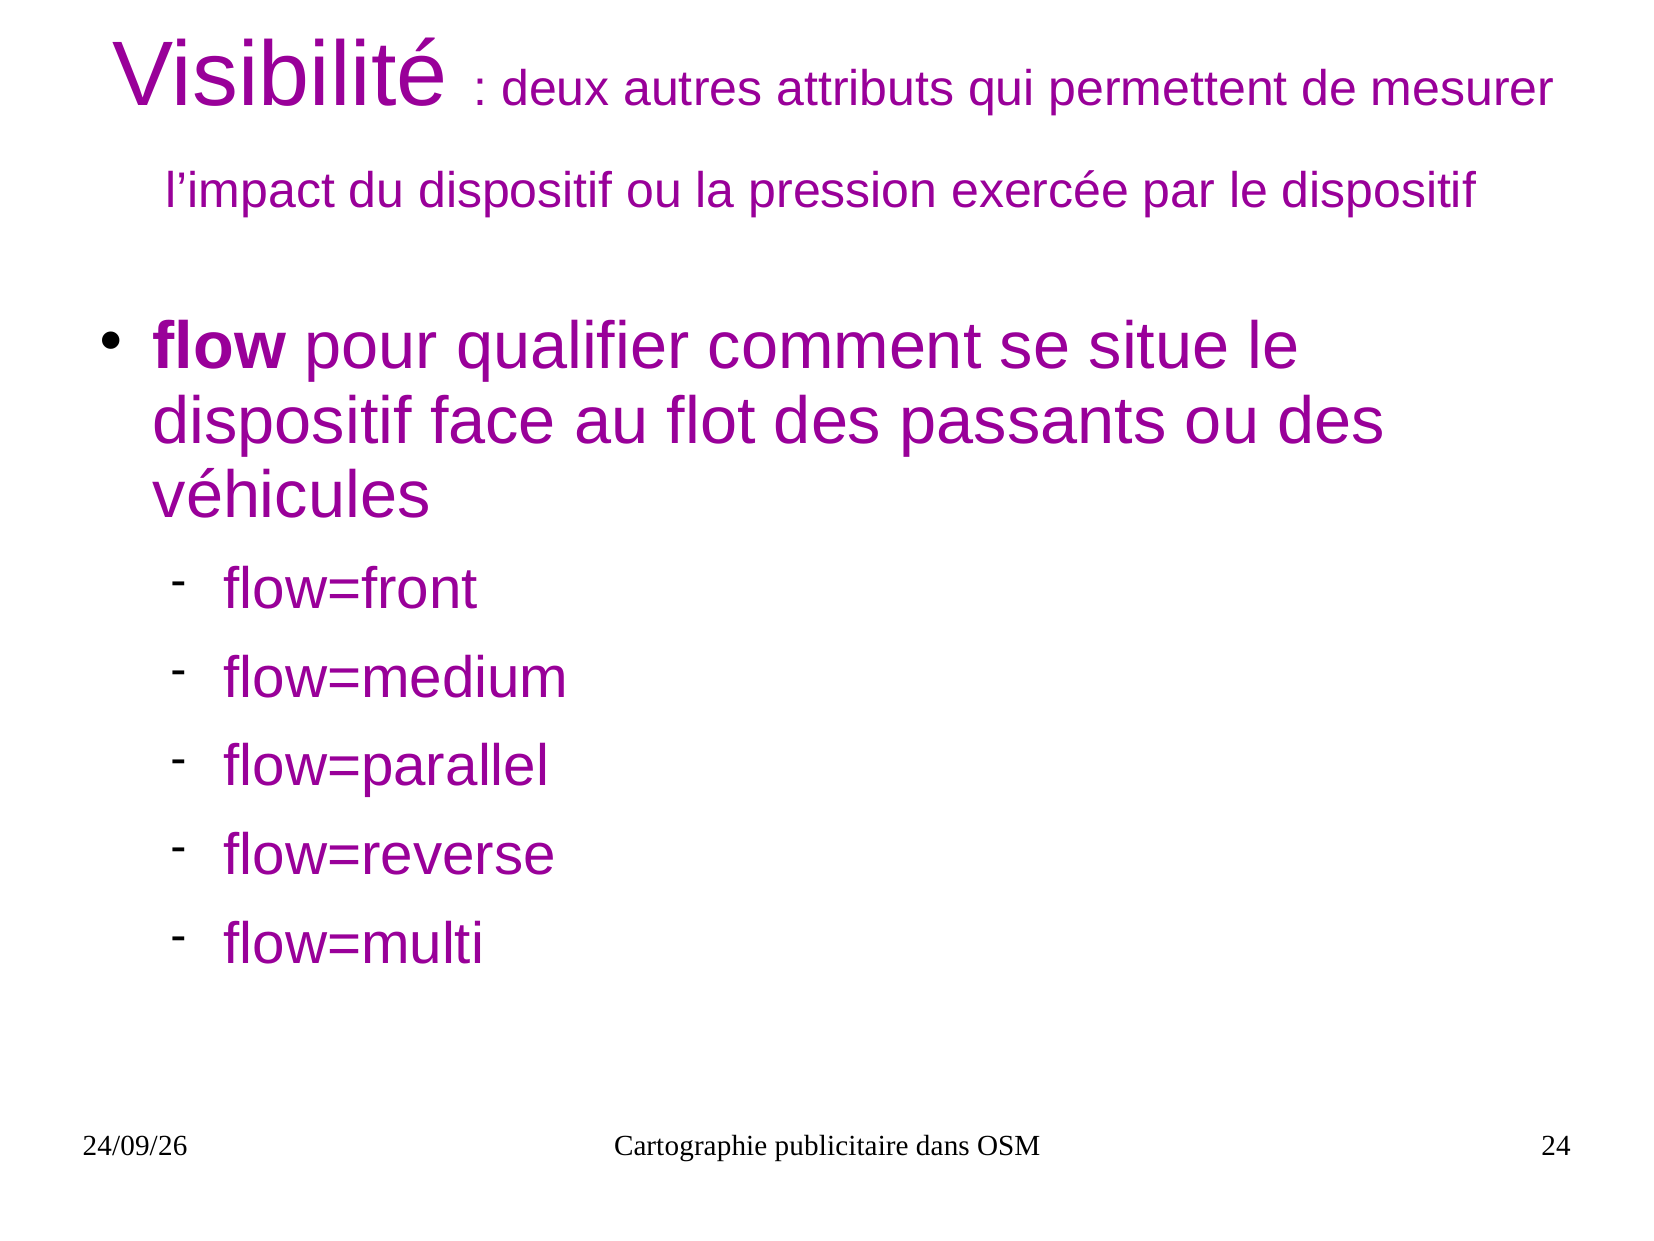

# Visibilité : deux autres attributs qui permettent de mesurer l’impact du dispositif ou la pression exercée par le dispositif
flow pour qualifier comment se situe le dispositif face au flot des passants ou des véhicules
flow=front
flow=medium
flow=parallel
flow=reverse
flow=multi
Cartographie publicitaire dans OSM
24